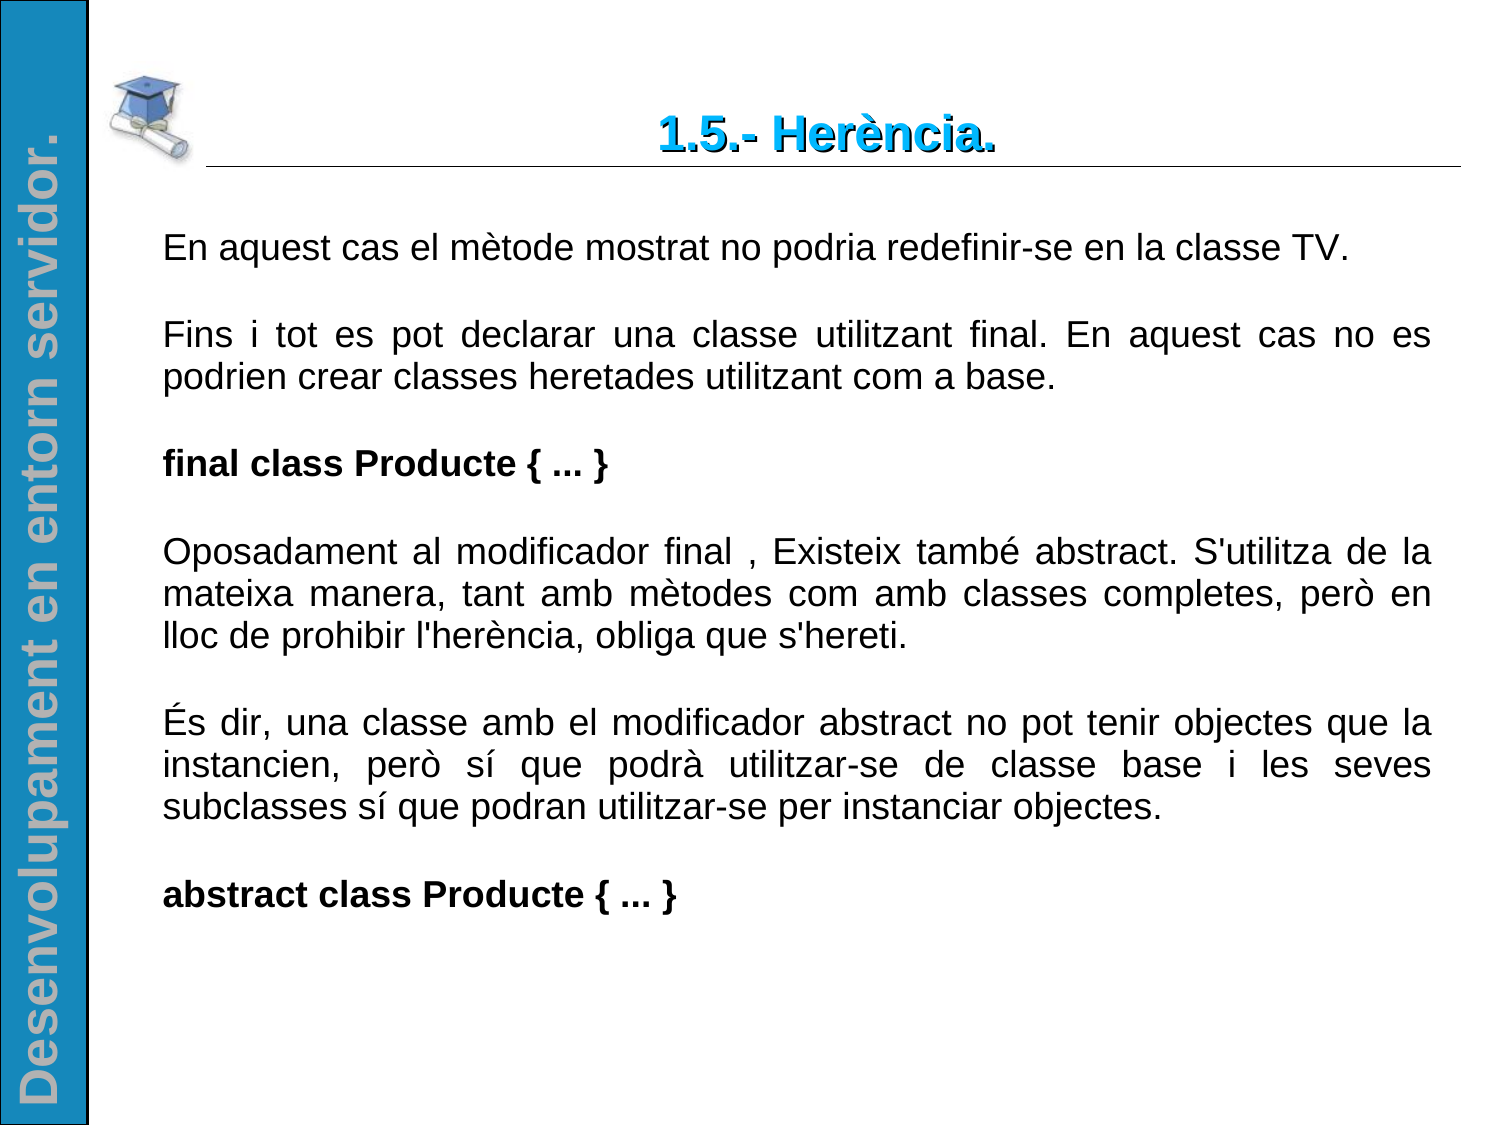

# 1.5.- Herència.
En aquest cas el mètode mostrat no podria redefinir-se en la classe TV.
Fins i tot es pot declarar una classe utilitzant final. En aquest cas no es podrien crear classes heretades utilitzant com a base.
final class Producte { ... }
Oposadament al modificador final , Existeix també abstract. S'utilitza de la mateixa manera, tant amb mètodes com amb classes completes, però en lloc de prohibir l'herència, obliga que s'hereti.
És dir, una classe amb el modificador abstract no pot tenir objectes que la instancien, però sí que podrà utilitzar-se de classe base i les seves subclasses sí que podran utilitzar-se per instanciar objectes.
abstract class Producte { ... }